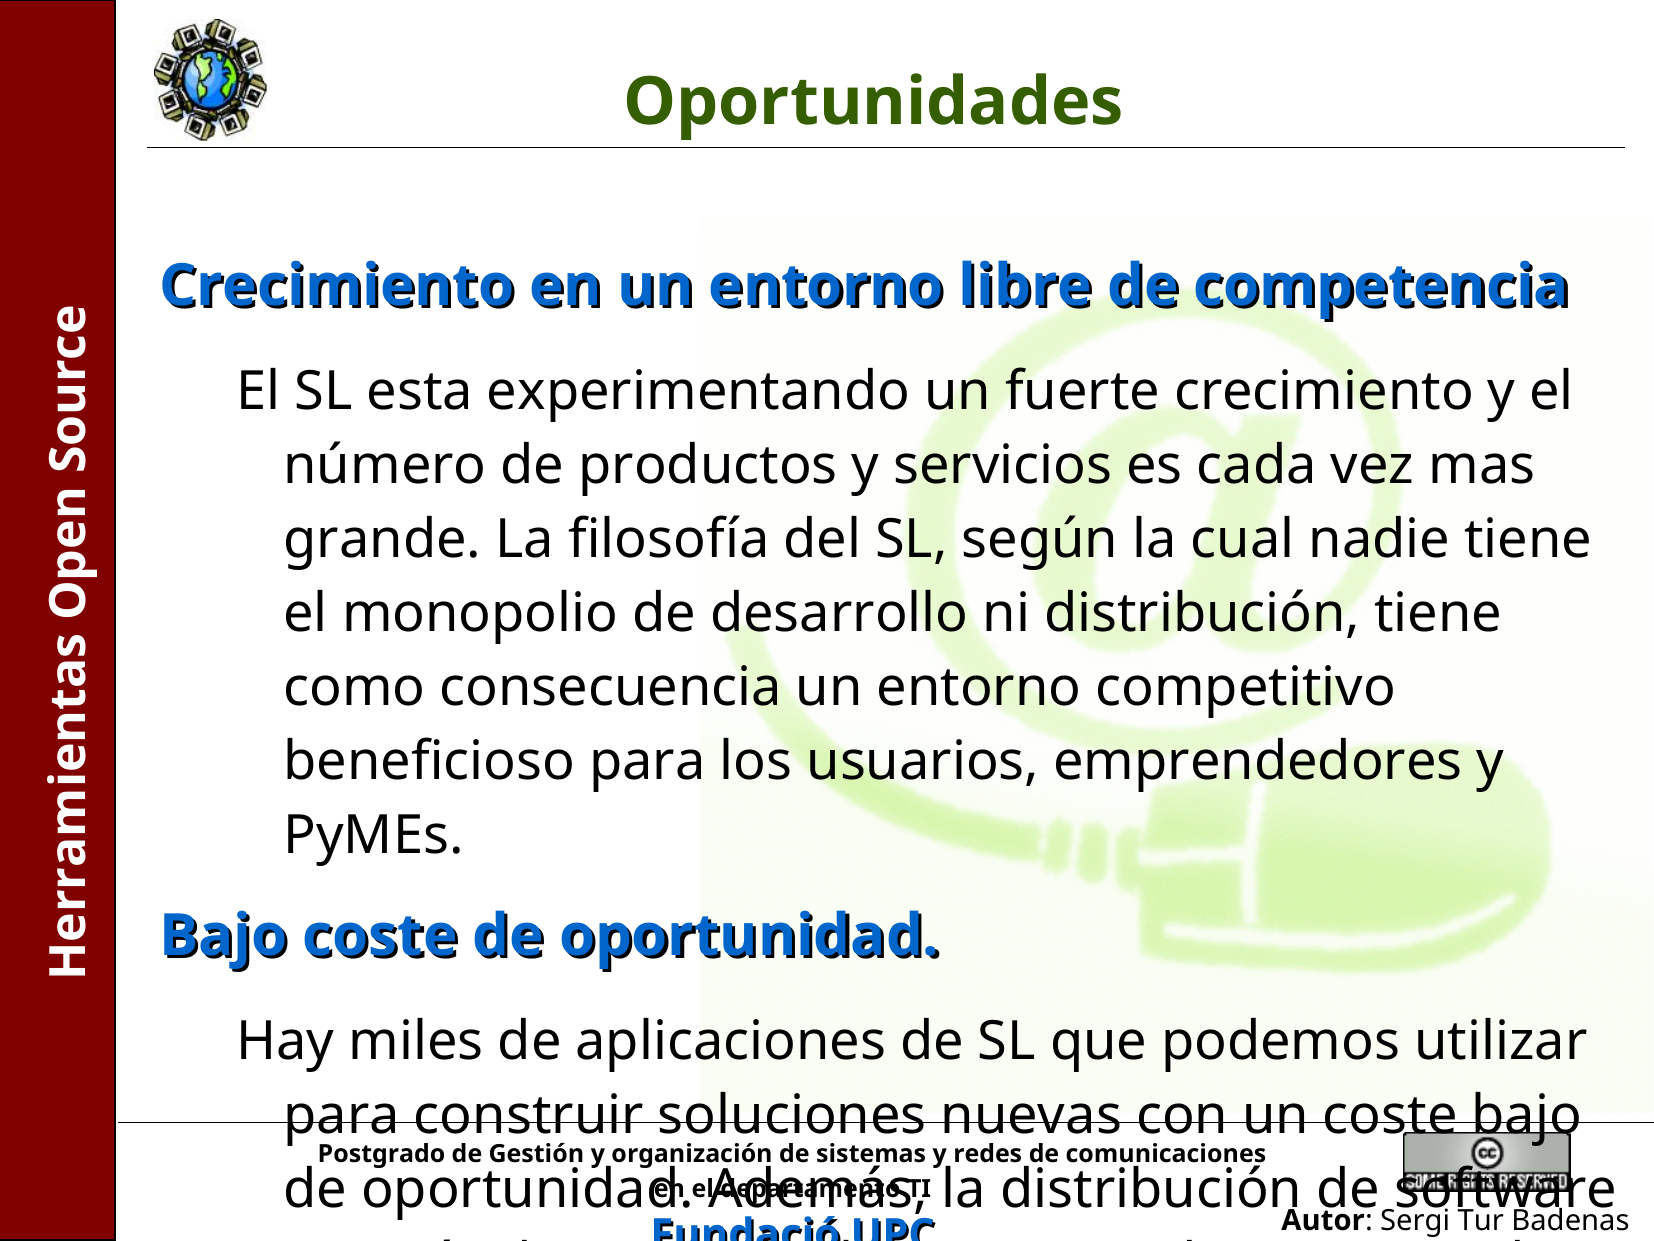

# Oportunidades
Crecimiento en un entorno libre de competencia
El SL esta experimentando un fuerte crecimiento y el número de productos y servicios es cada vez mas grande. La filosofía del SL, según la cual nadie tiene el monopolio de desarrollo ni distribución, tiene como consecuencia un entorno competitivo beneficioso para los usuarios, emprendedores y PyMEs.
Bajo coste de oportunidad.
Hay miles de aplicaciones de SL que podemos utilizar para construir soluciones nuevas con un coste bajo de oportunidad. Además, la distribución de software a través de Internet y los sistemas de paquetes de distribuciones GNU/Linux ponen a nuestra disposición un gran numero de usuarios de forma gratuita